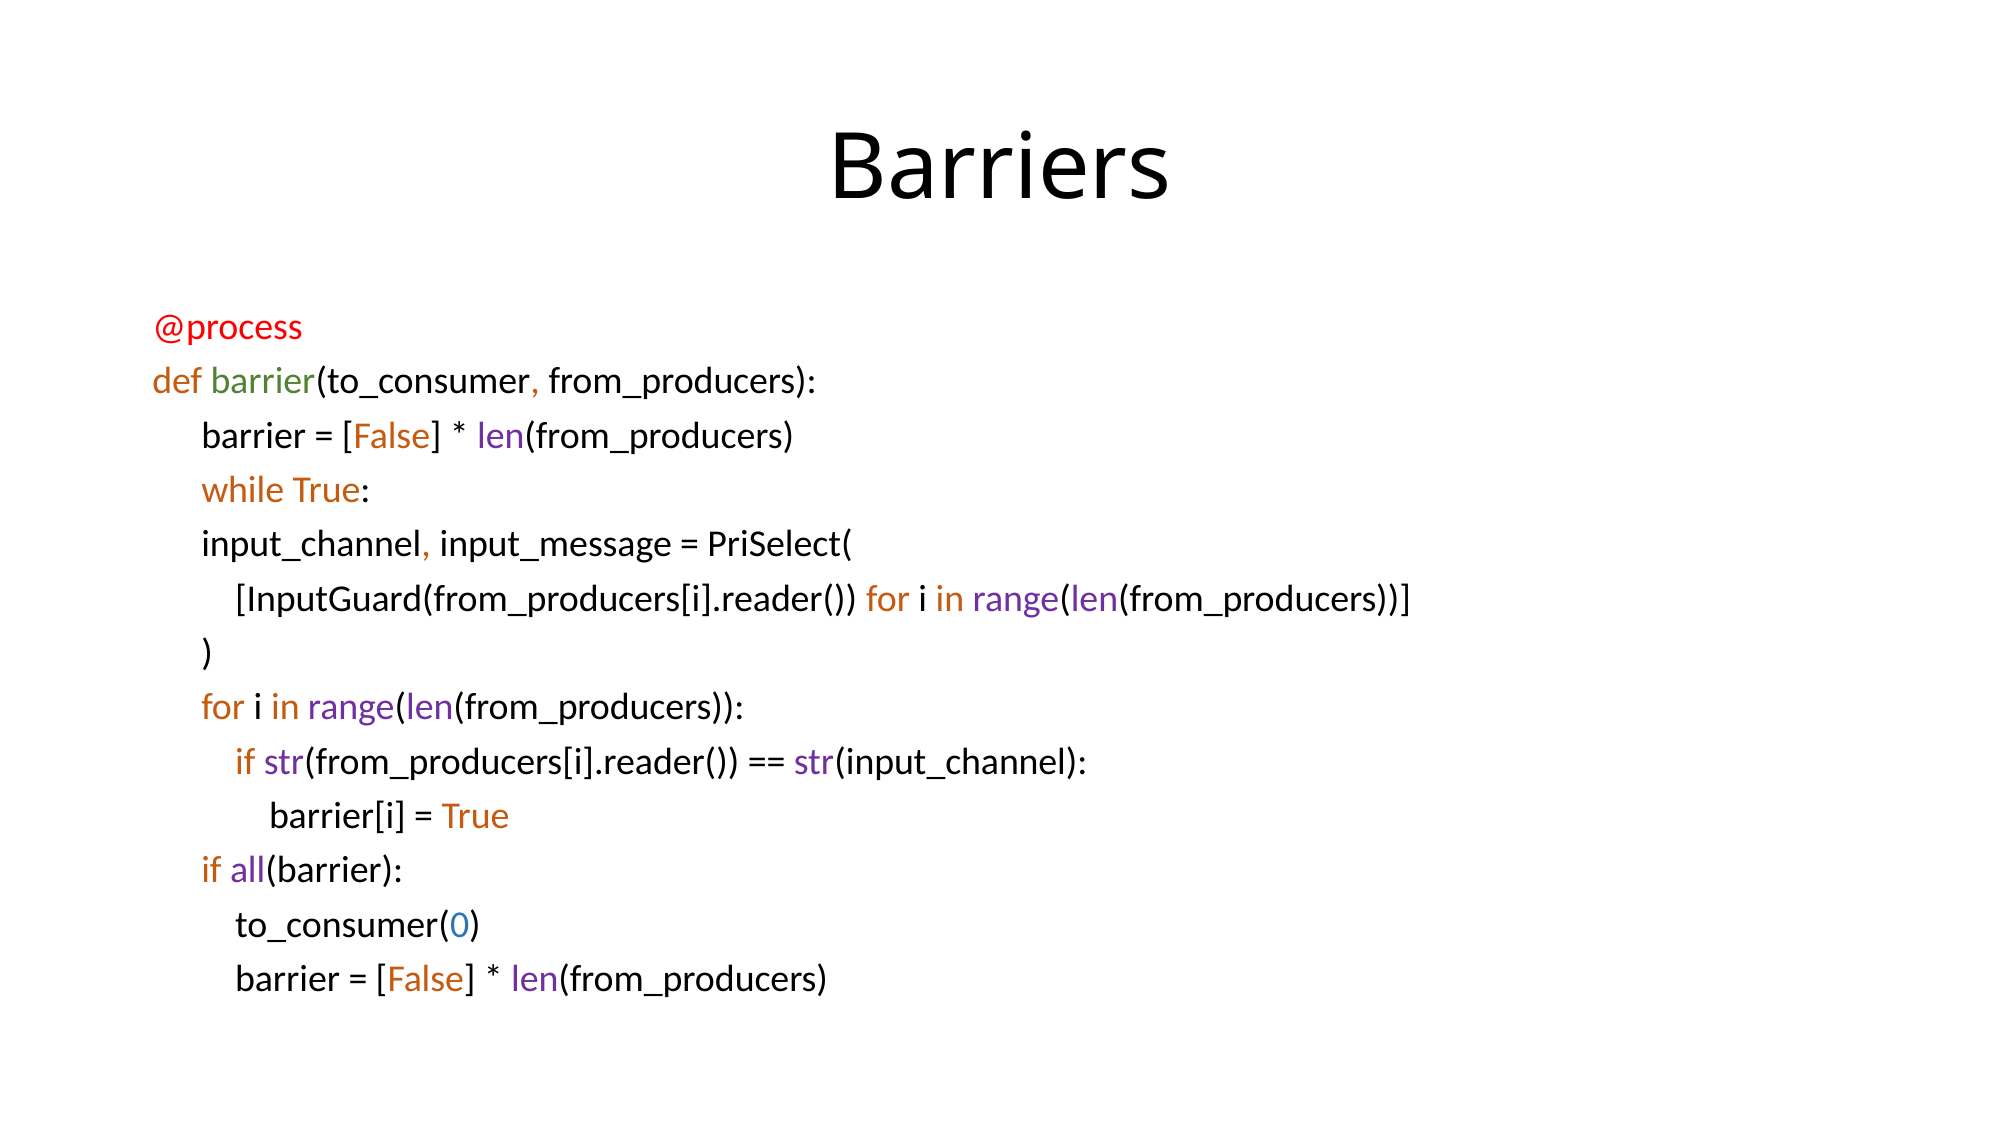

# Barriers
@process
def barrier(to_consumer, from_producers):
	barrier = [False] * len(from_producers)
	while True:
		input_channel, input_message = PriSelect(
			 [InputGuard(from_producers[i].reader()) for i in range(len(from_producers))]
		)
		for i in range(len(from_producers)):
			 if str(from_producers[i].reader()) == str(input_channel):
				 barrier[i] = True
		if all(barrier):
			 to_consumer(0)
			 barrier = [False] * len(from_producers)